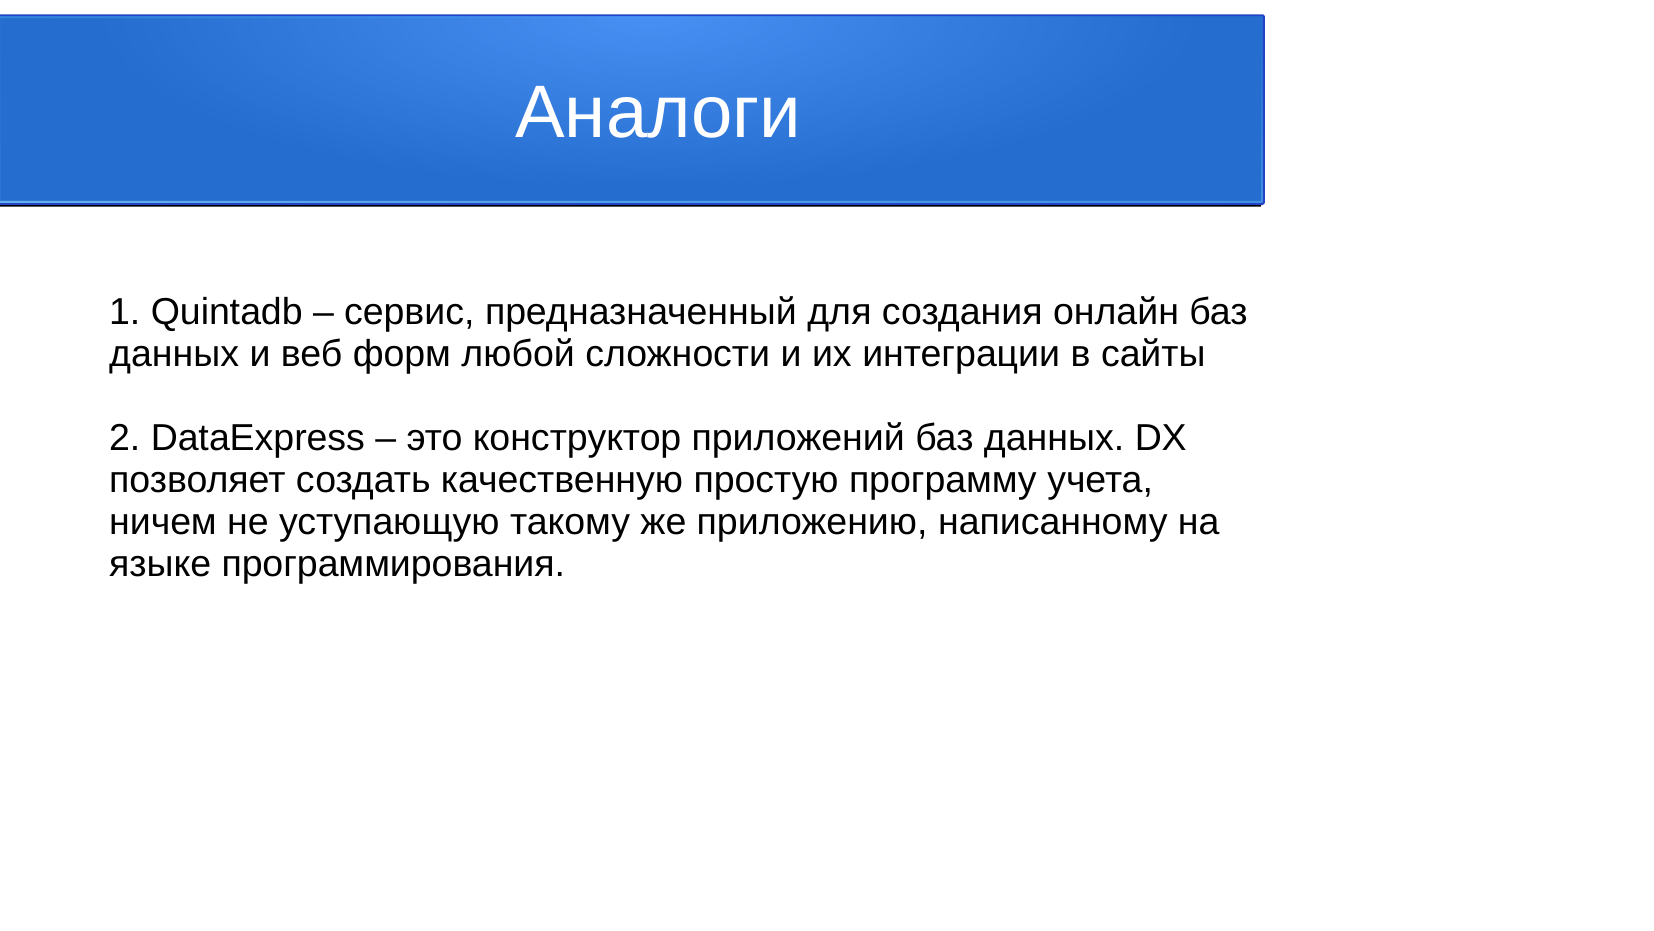

# Аналоги
1. Quintadb – сервис, предназначенный для создания онлайн баз данных и веб форм любой сложности и их интеграции в сайты
2. DataExpress – это конструктор приложений баз данных. DX позволяет создать качественную простую программу учета, ничем не уступающую такому же приложению, написанному на языке программирования.